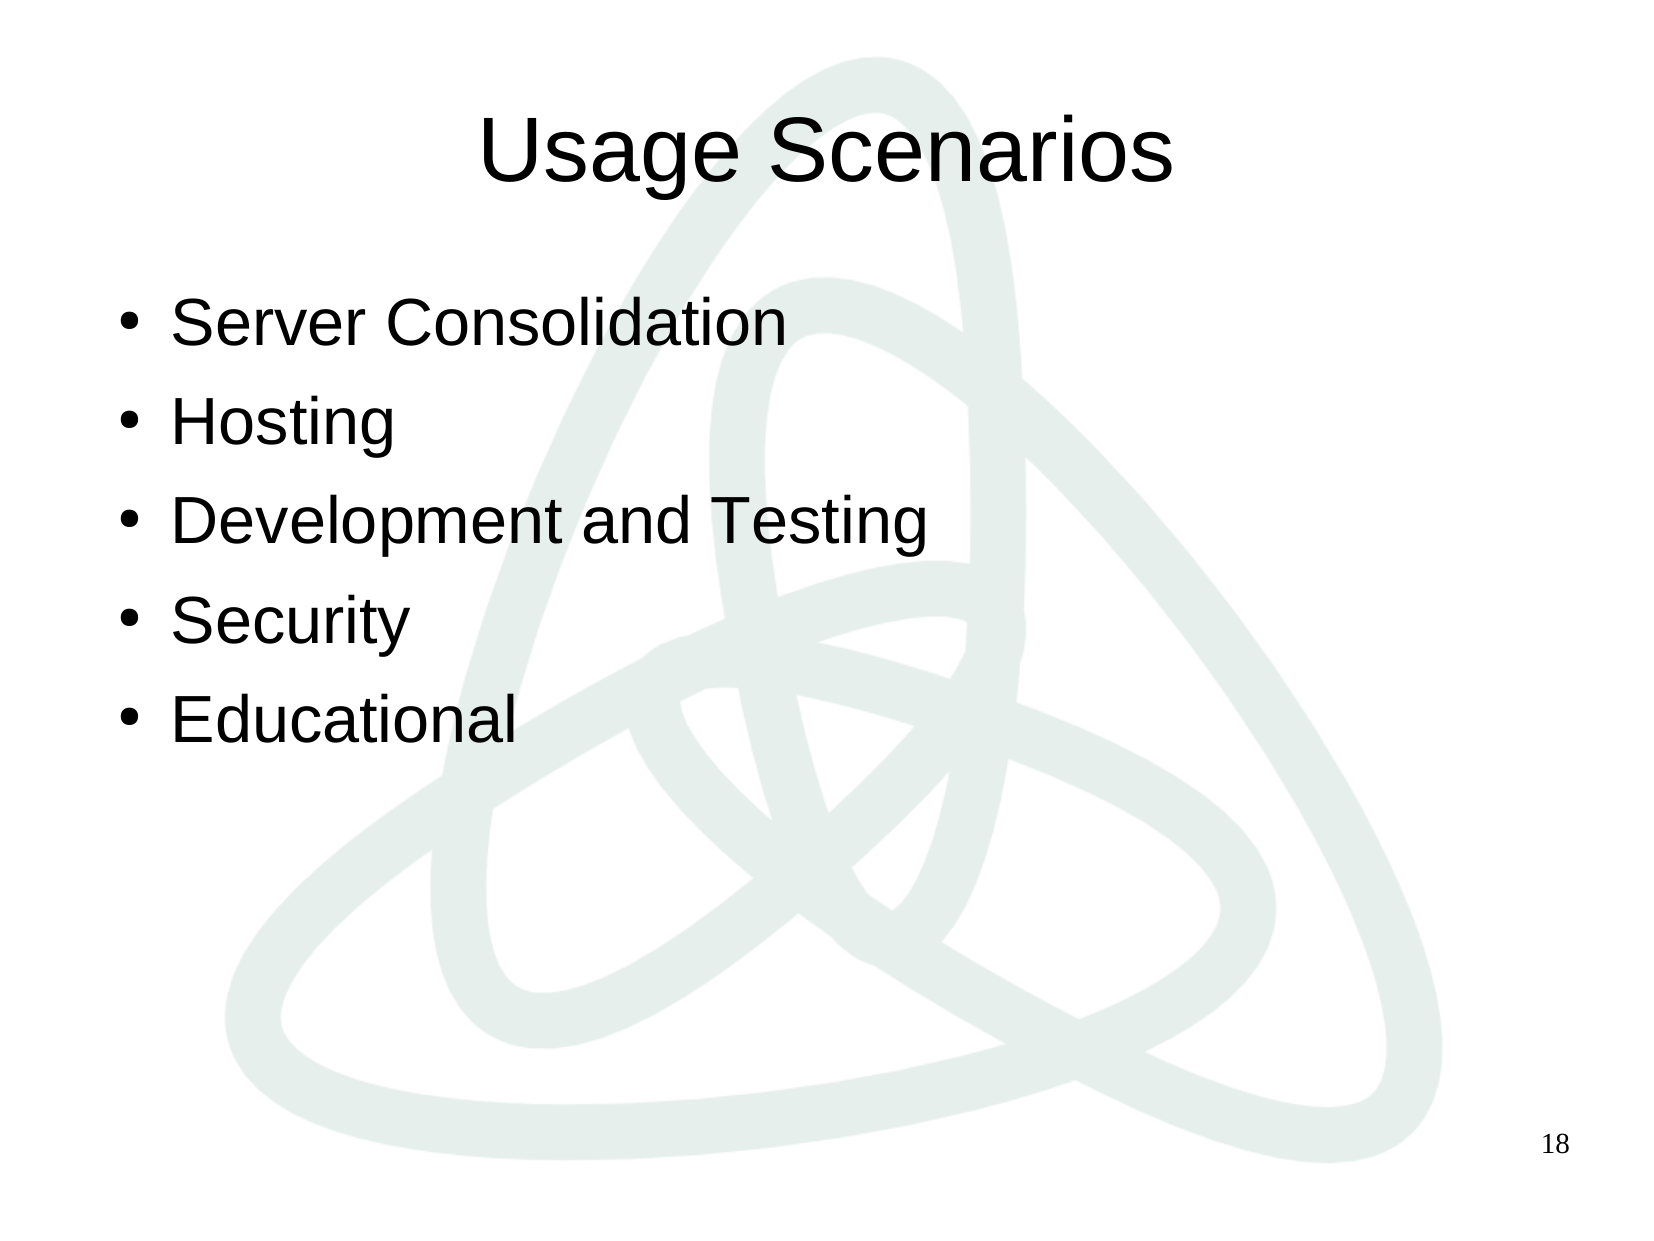

# Usage Scenarios
Server Consolidation
Hosting
Development and Testing
Security
Educational